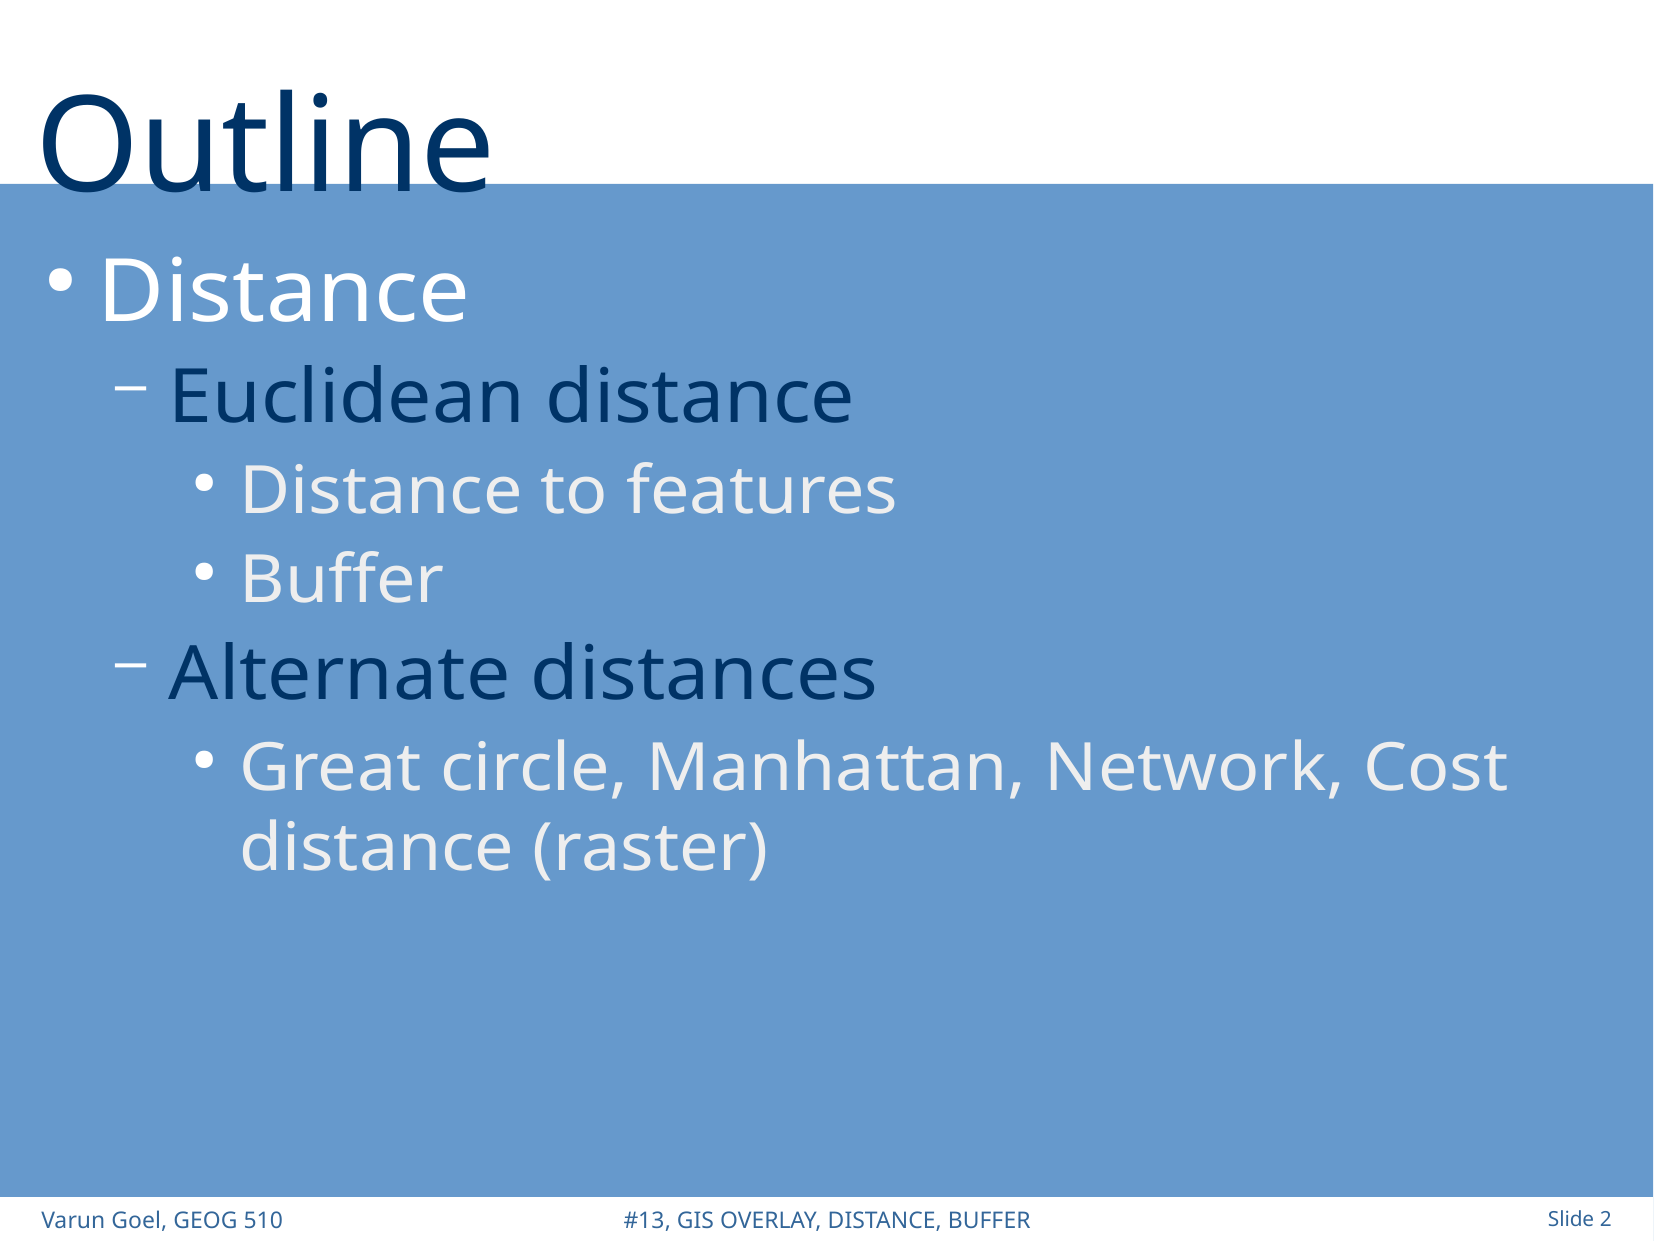

# Outline
Distance
Euclidean distance
Distance to features
Buffer
Alternate distances
Great circle, Manhattan, Network, Cost distance (raster)
#13, GIS OVERLAY, DISTANCE, BUFFER
2